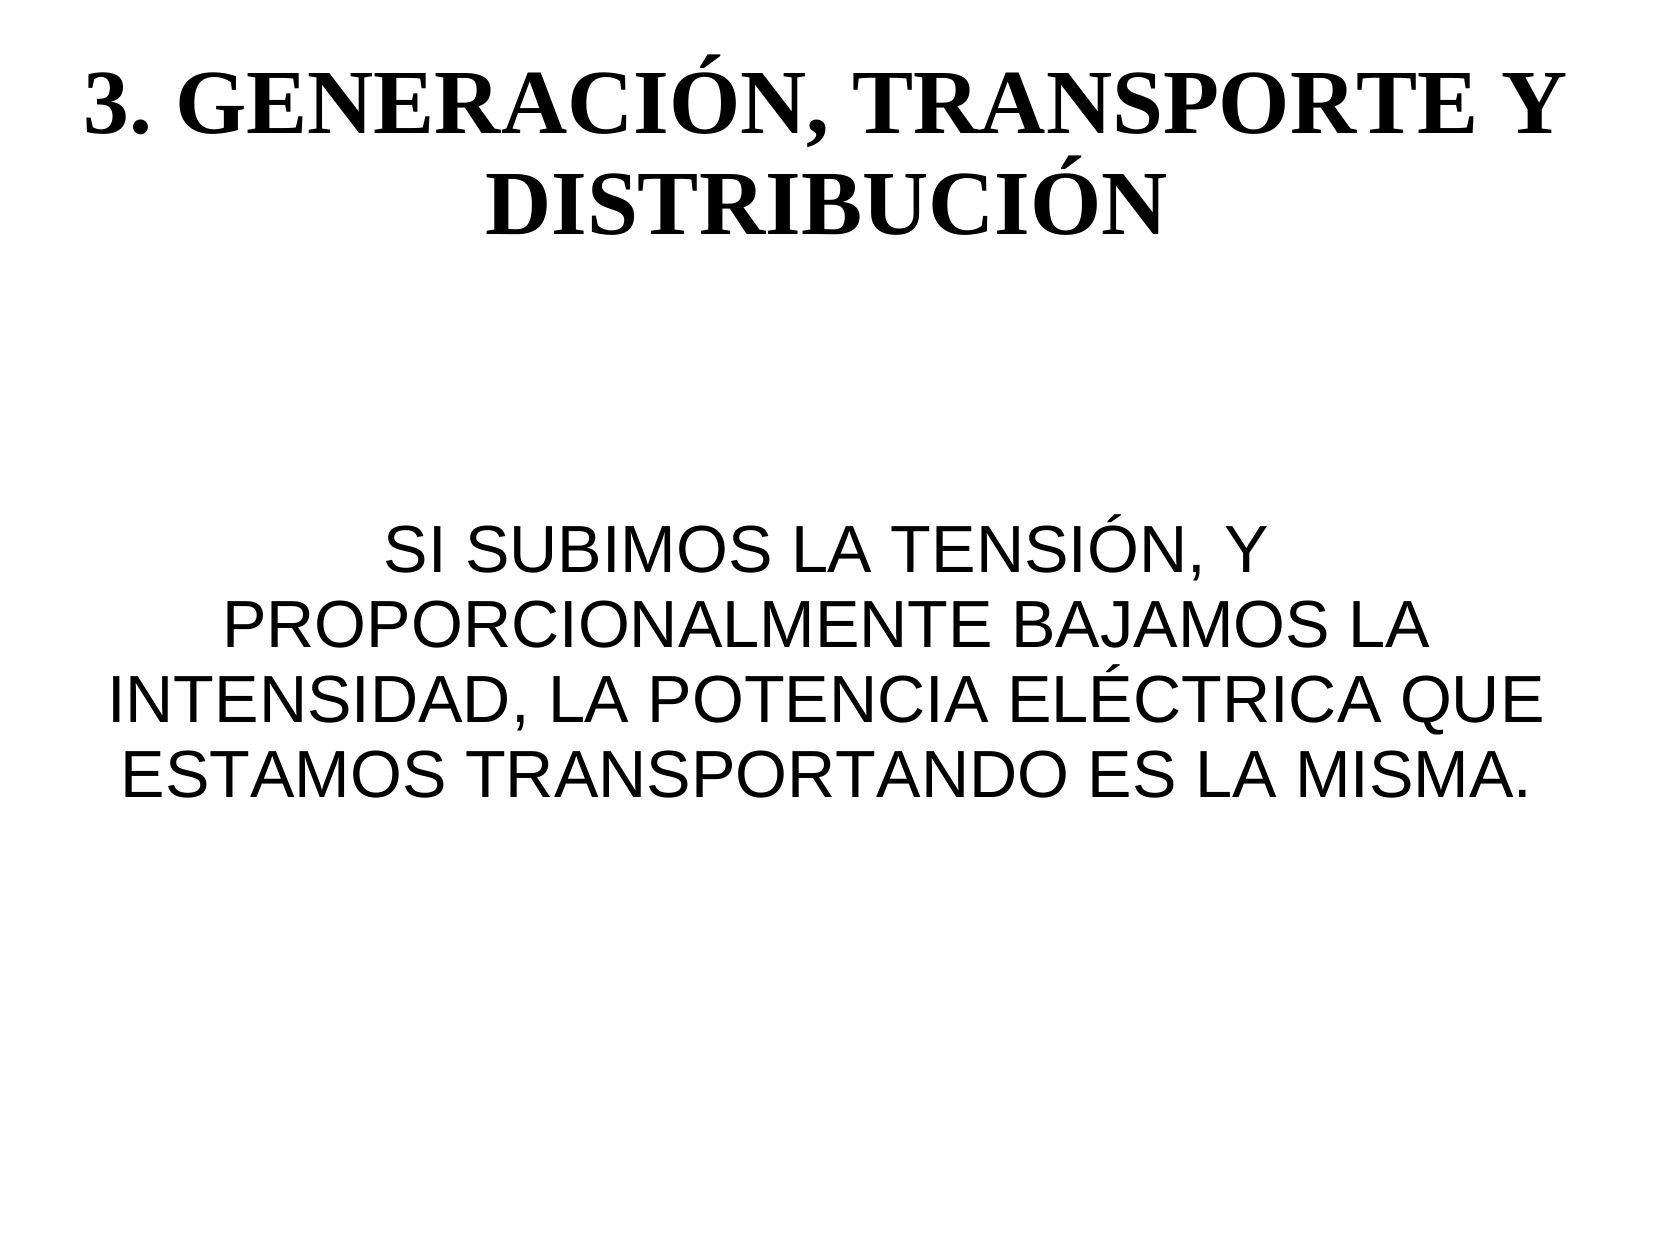

# 3. GENERACIÓN, TRANSPORTE Y DISTRIBUCIÓN
SI SUBIMOS LA TENSIÓN, Y PROPORCIONALMENTE BAJAMOS LA INTENSIDAD, LA POTENCIA ELÉCTRICA QUE ESTAMOS TRANSPORTANDO ES LA MISMA.